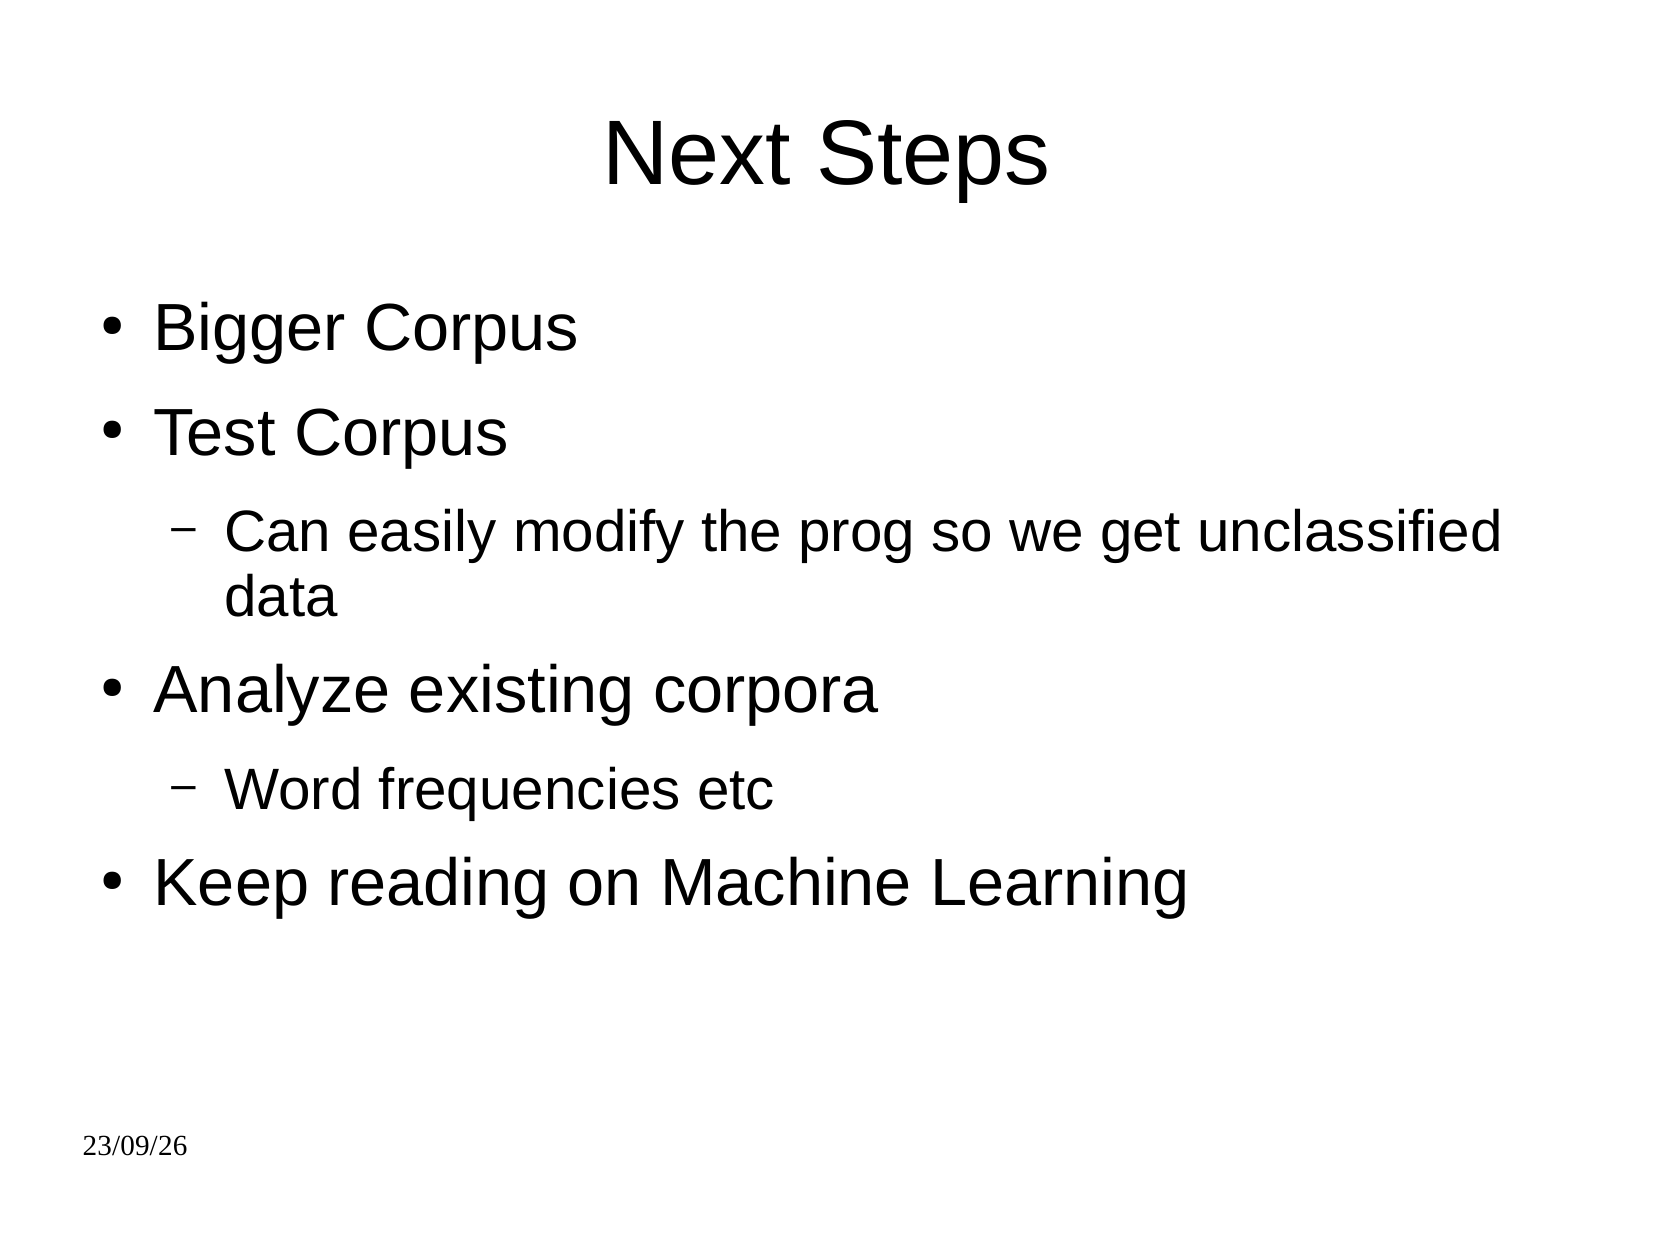

# Next Steps
Bigger Corpus
Test Corpus
Can easily modify the prog so we get unclassified data
Analyze existing corpora
Word frequencies etc
Keep reading on Machine Learning